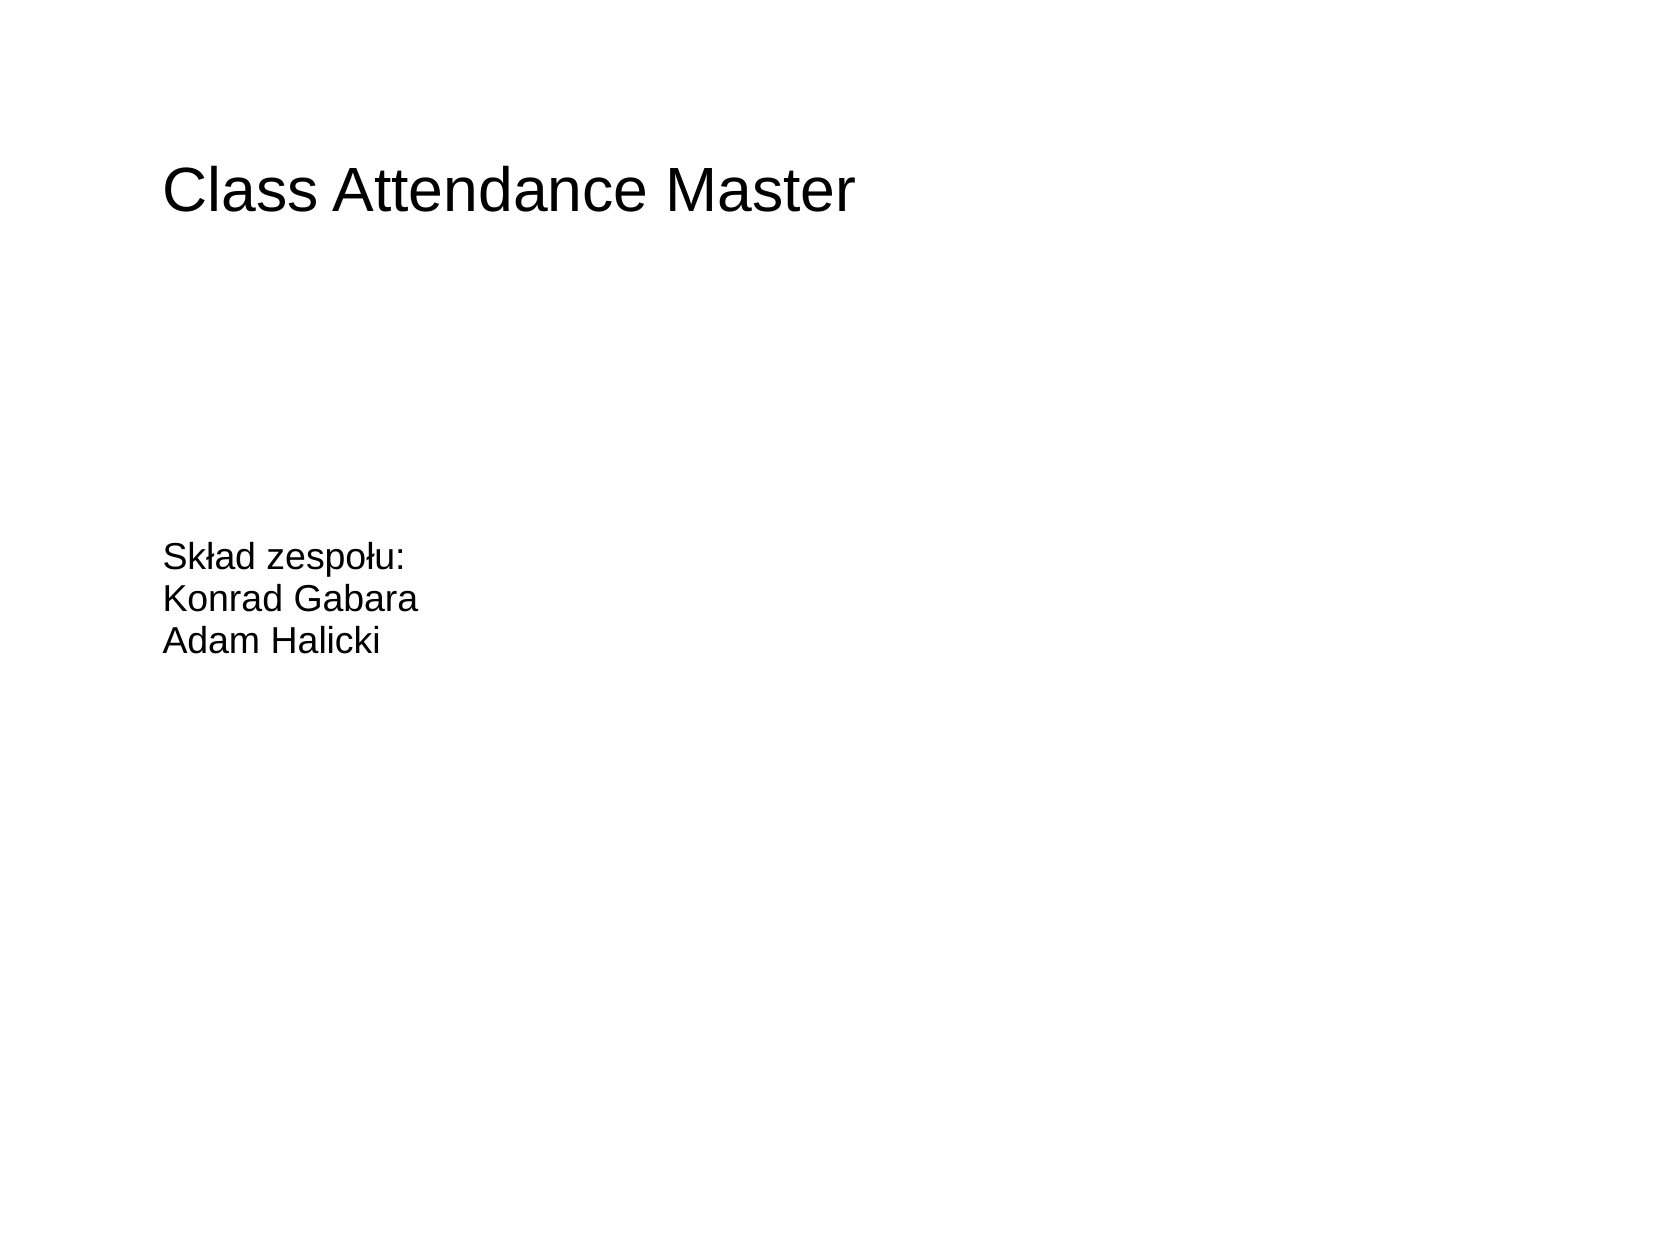

Class Attendance Master
Skład zespołu:
Konrad Gabara
Adam Halicki